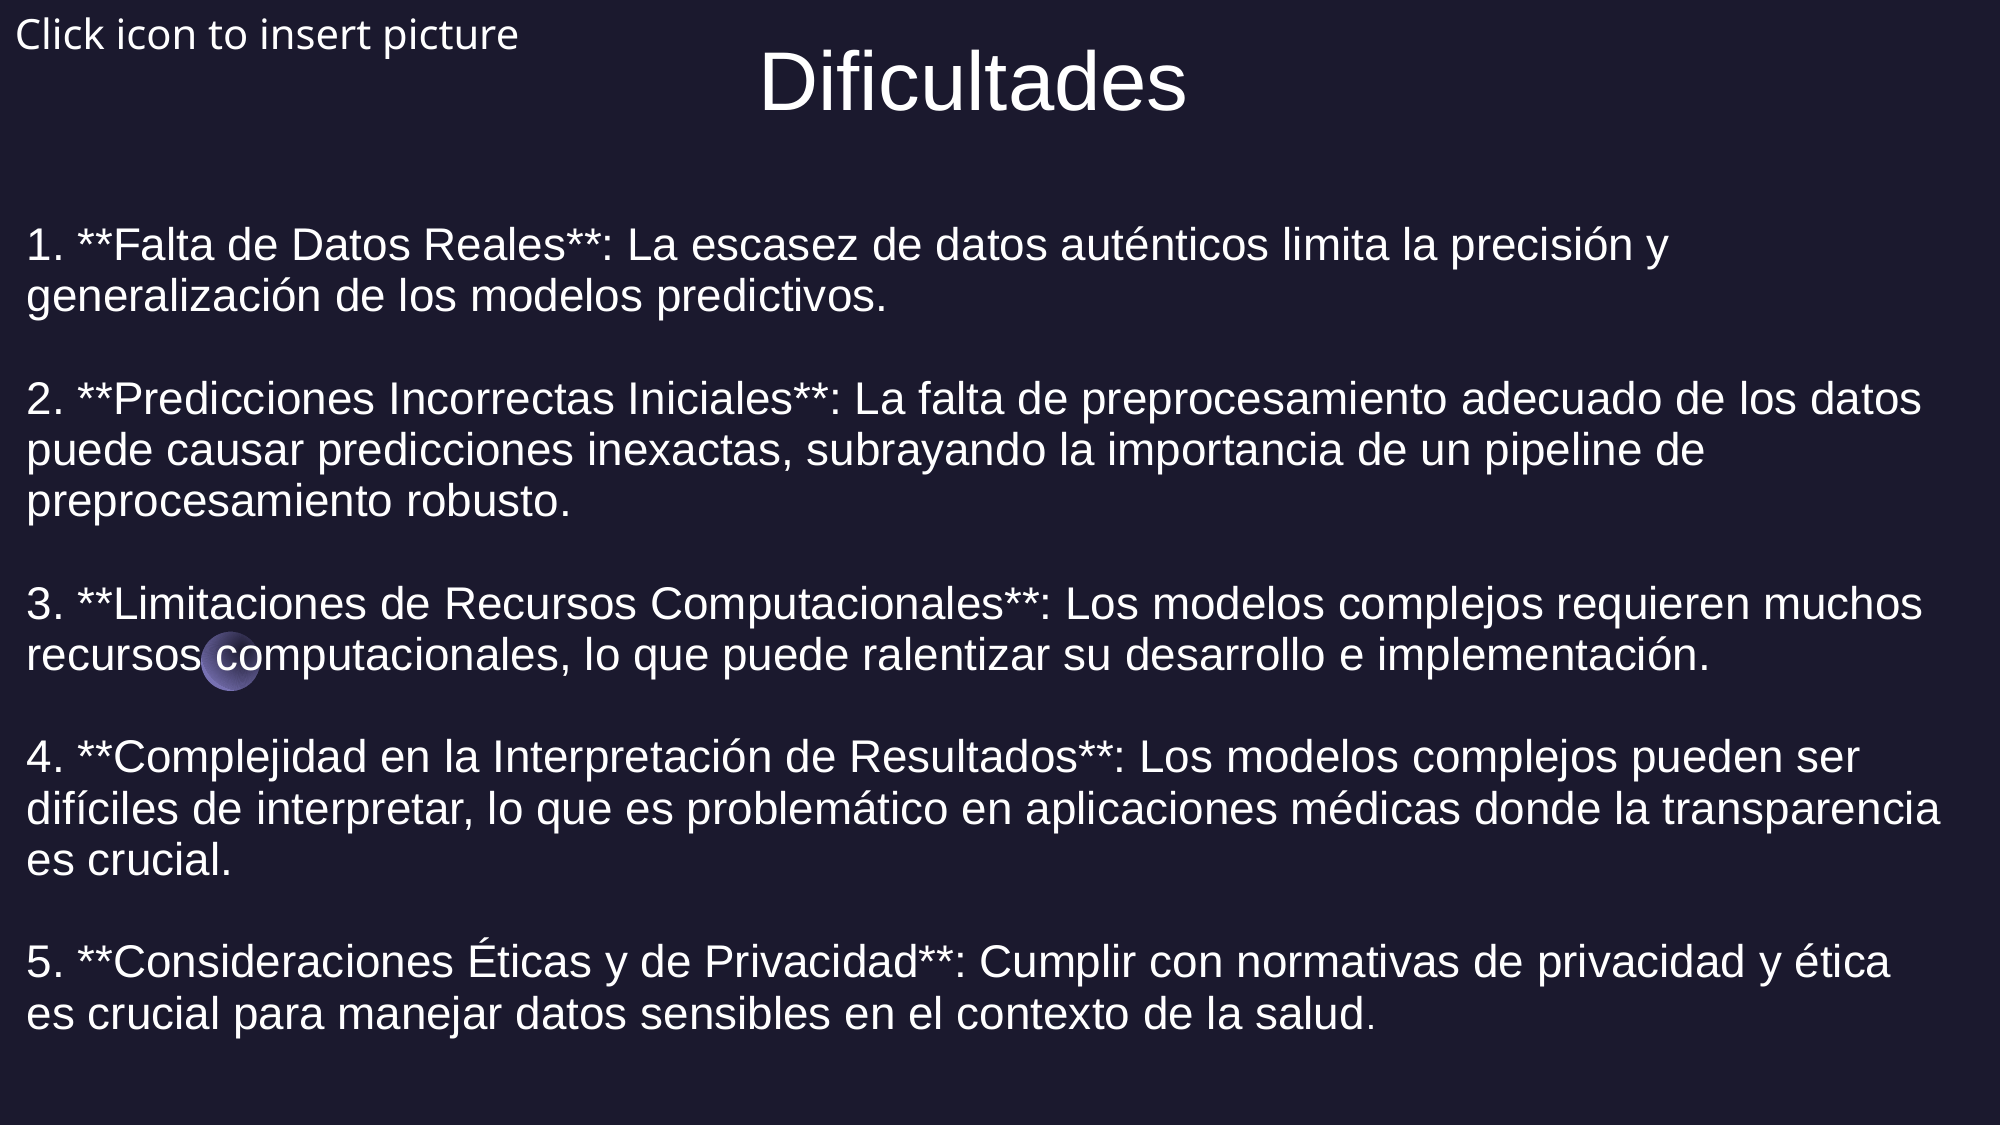

Dificultades
1. **Falta de Datos Reales**: La escasez de datos auténticos limita la precisión y generalización de los modelos predictivos.
2. **Predicciones Incorrectas Iniciales**: La falta de preprocesamiento adecuado de los datos puede causar predicciones inexactas, subrayando la importancia de un pipeline de preprocesamiento robusto.
3. **Limitaciones de Recursos Computacionales**: Los modelos complejos requieren muchos recursos computacionales, lo que puede ralentizar su desarrollo e implementación.
4. **Complejidad en la Interpretación de Resultados**: Los modelos complejos pueden ser difíciles de interpretar, lo que es problemático en aplicaciones médicas donde la transparencia es crucial.
5. **Consideraciones Éticas y de Privacidad**: Cumplir con normativas de privacidad y ética es crucial para manejar datos sensibles en el contexto de la salud.
#